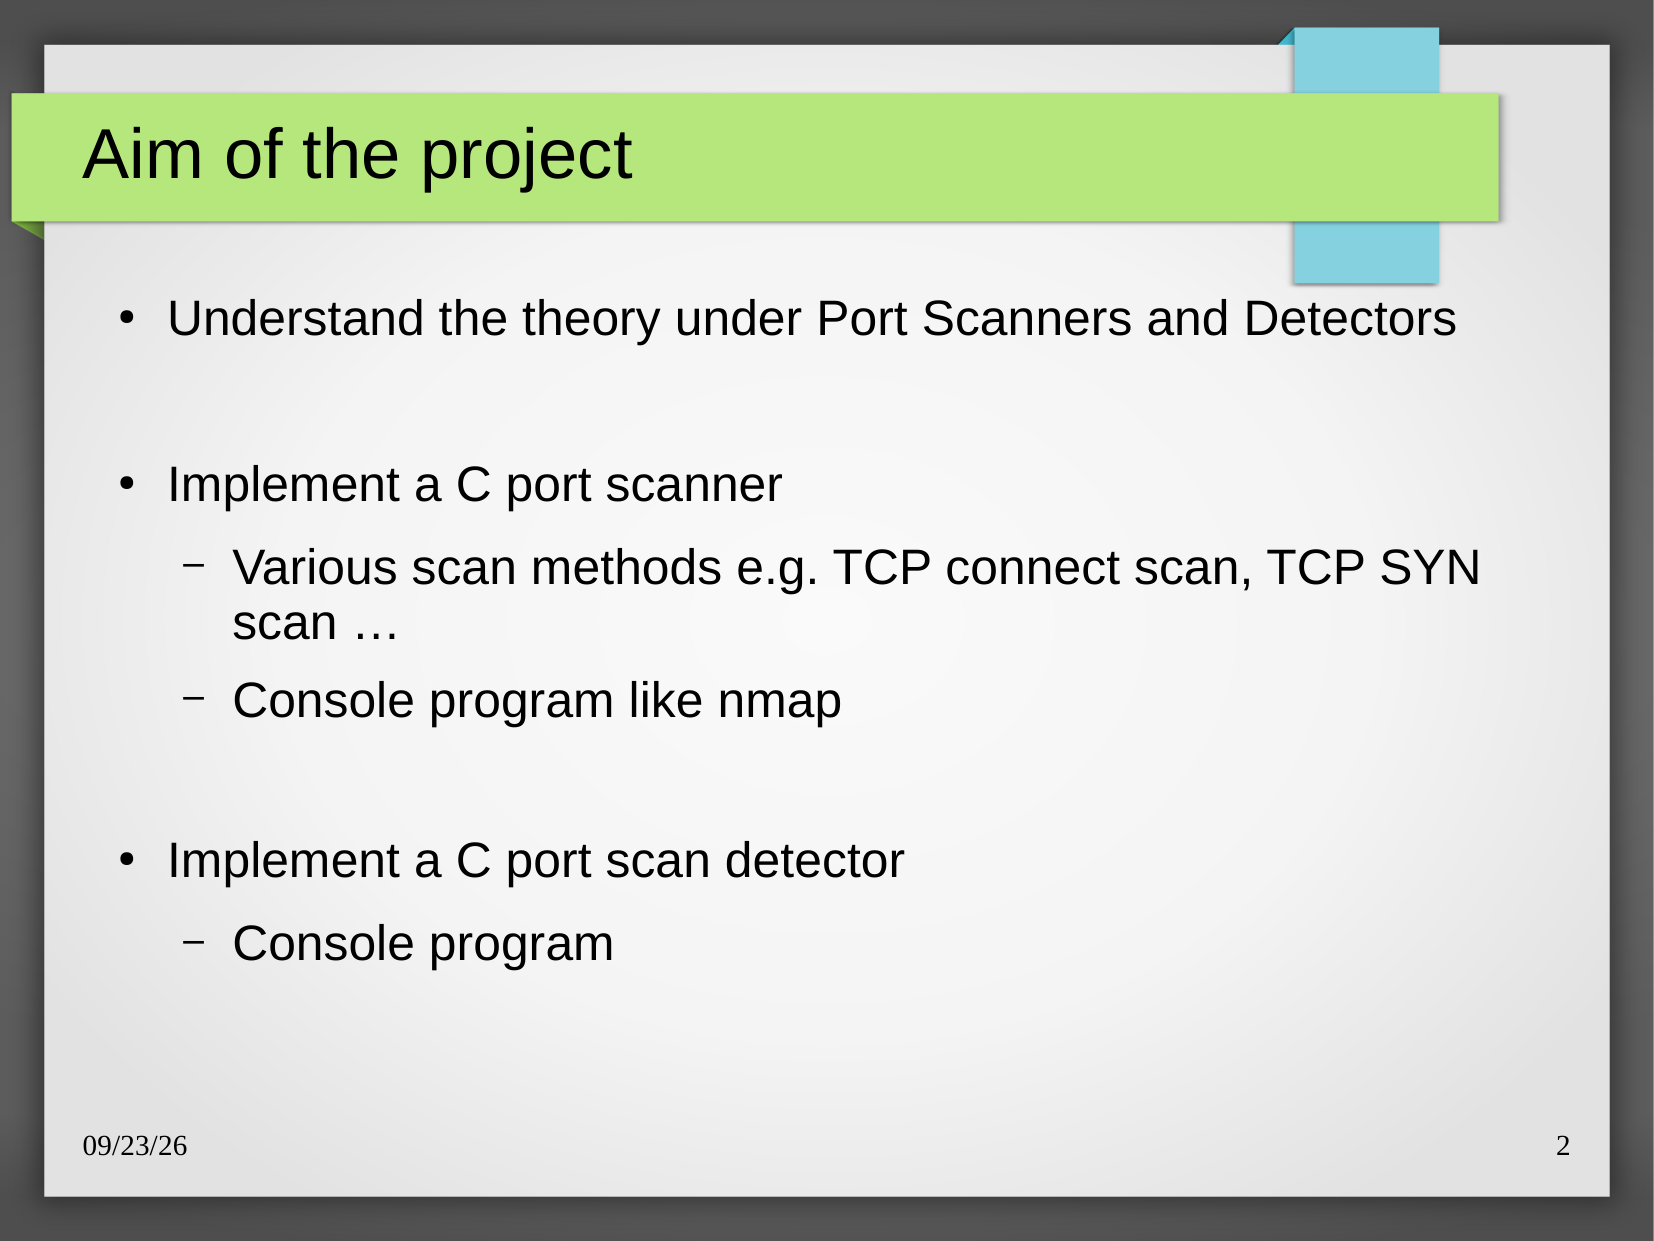

# Aim of the project
Understand the theory under Port Scanners and Detectors
Implement a C port scanner
Various scan methods e.g. TCP connect scan, TCP SYN scan …
Console program like nmap
Implement a C port scan detector
Console program
2